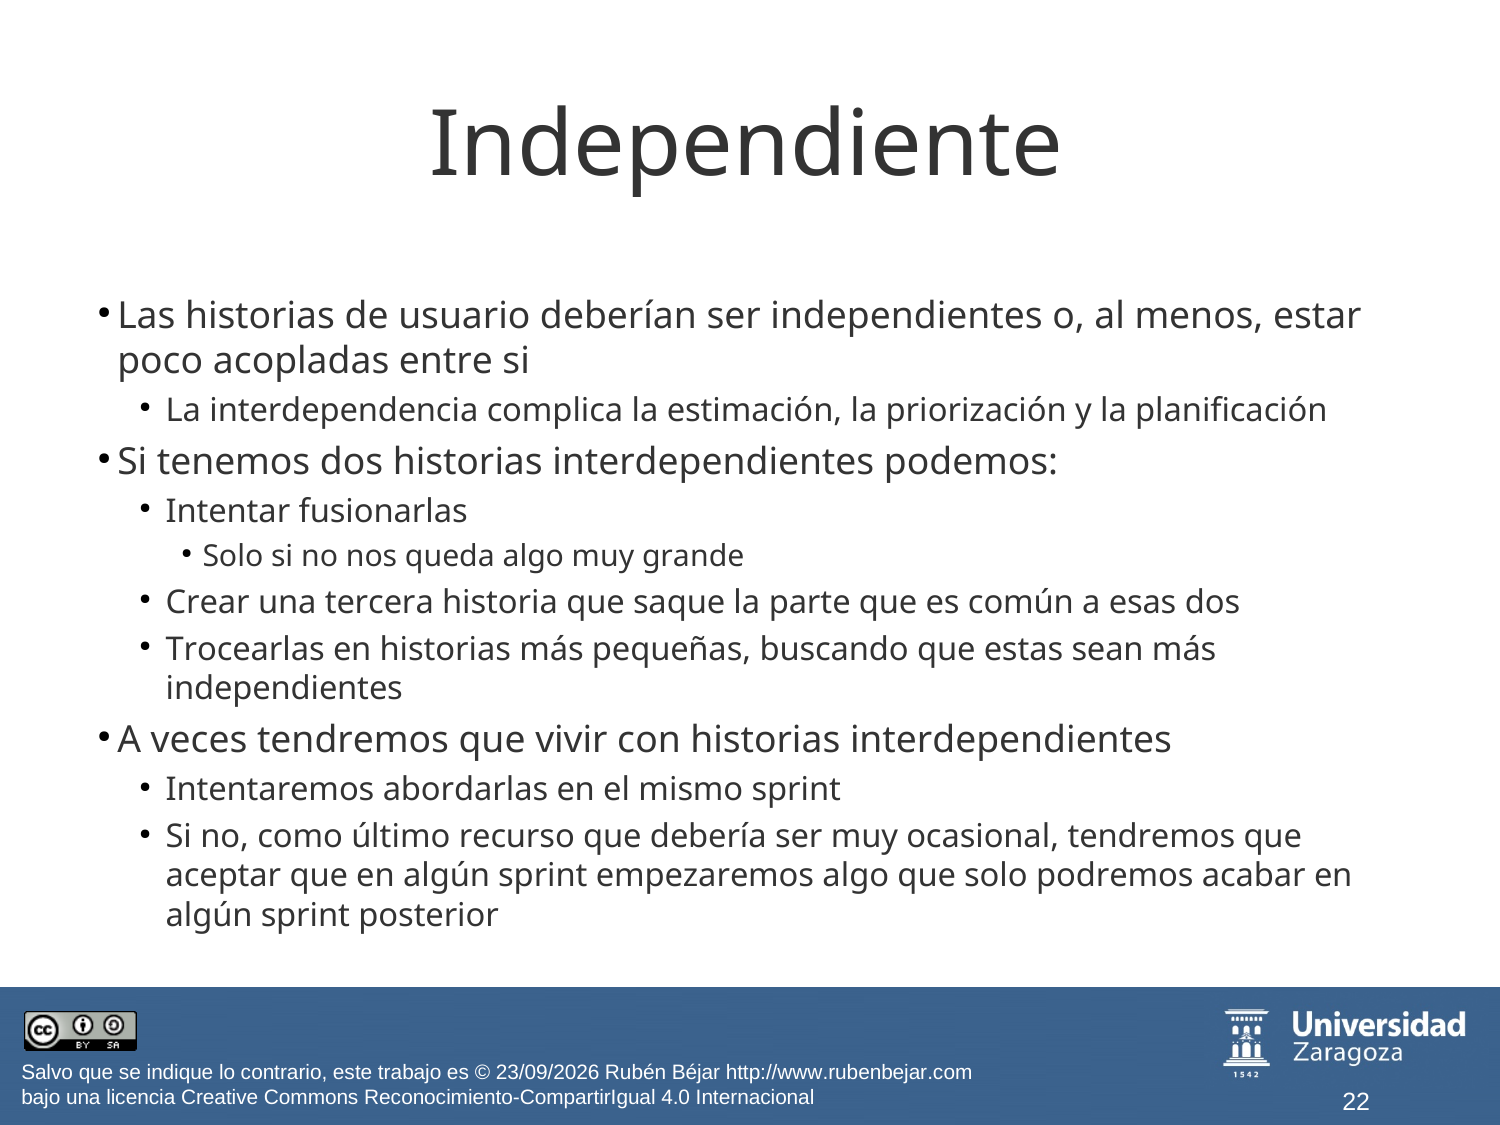

# Independiente
Las historias de usuario deberían ser independientes o, al menos, estar poco acopladas entre si
La interdependencia complica la estimación, la priorización y la planificación
Si tenemos dos historias interdependientes podemos:
Intentar fusionarlas
Solo si no nos queda algo muy grande
Crear una tercera historia que saque la parte que es común a esas dos
Trocearlas en historias más pequeñas, buscando que estas sean más independientes
A veces tendremos que vivir con historias interdependientes
Intentaremos abordarlas en el mismo sprint
Si no, como último recurso que debería ser muy ocasional, tendremos que aceptar que en algún sprint empezaremos algo que solo podremos acabar en algún sprint posterior